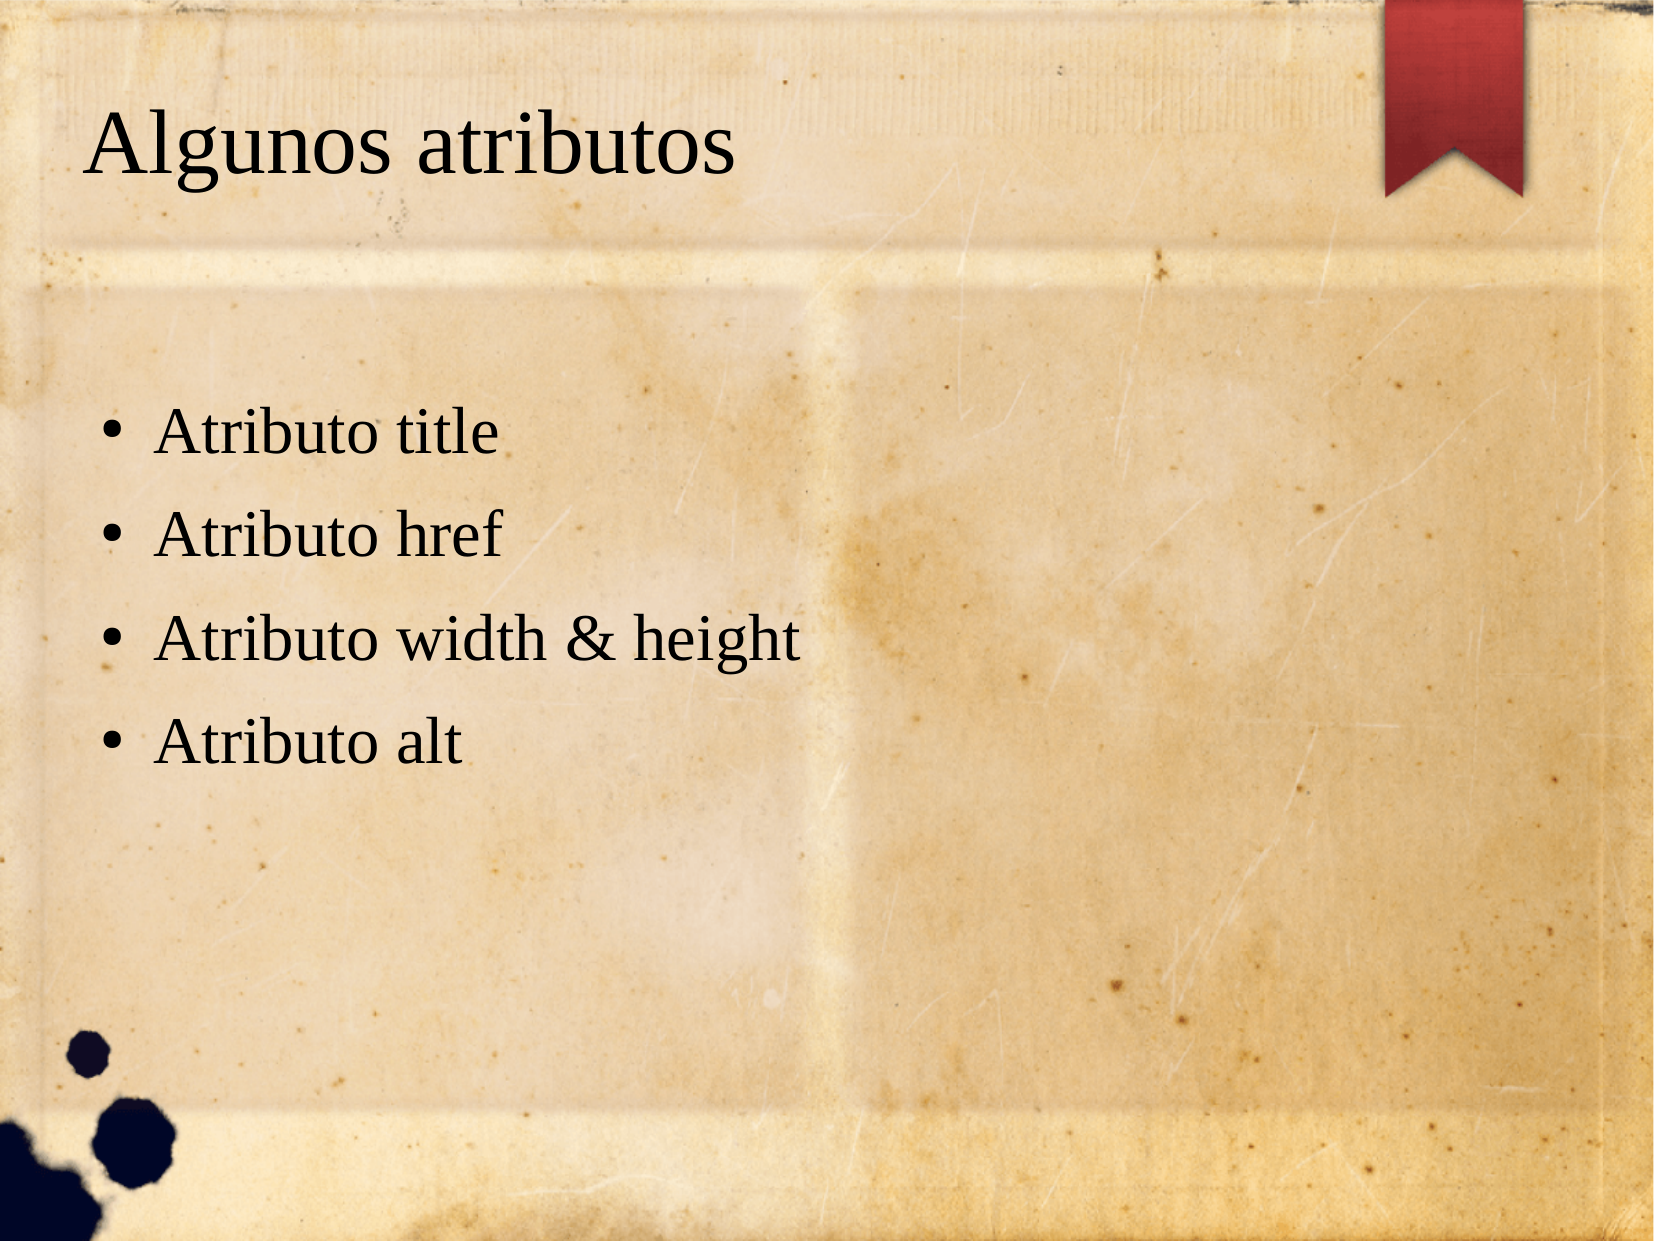

# Algunos atributos
Atributo title
Atributo href
Atributo width & height
Atributo alt